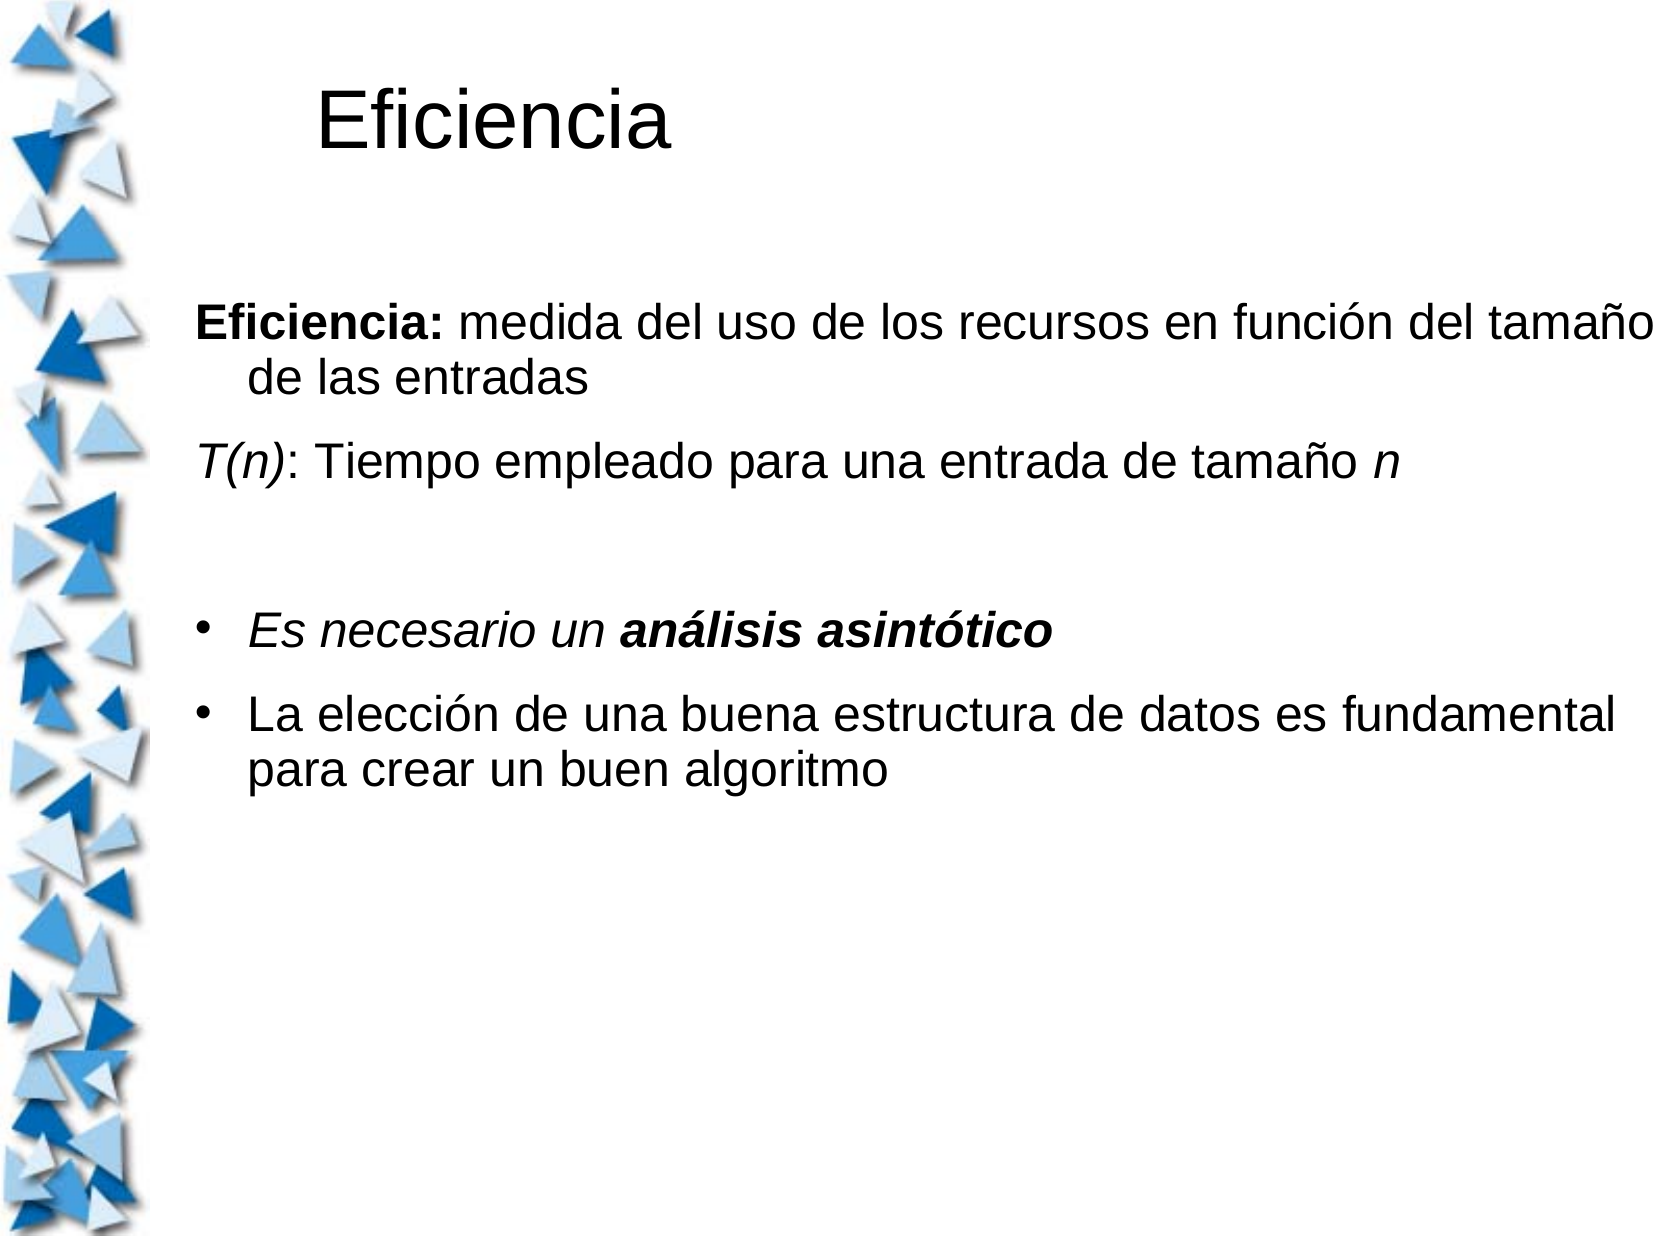

# Eficiencia
Eficiencia: medida del uso de los recursos en función del tamaño de las entradas
T(n): Tiempo empleado para una entrada de tamaño n
Es necesario un análisis asintótico
La elección de una buena estructura de datos es fundamental para crear un buen algoritmo